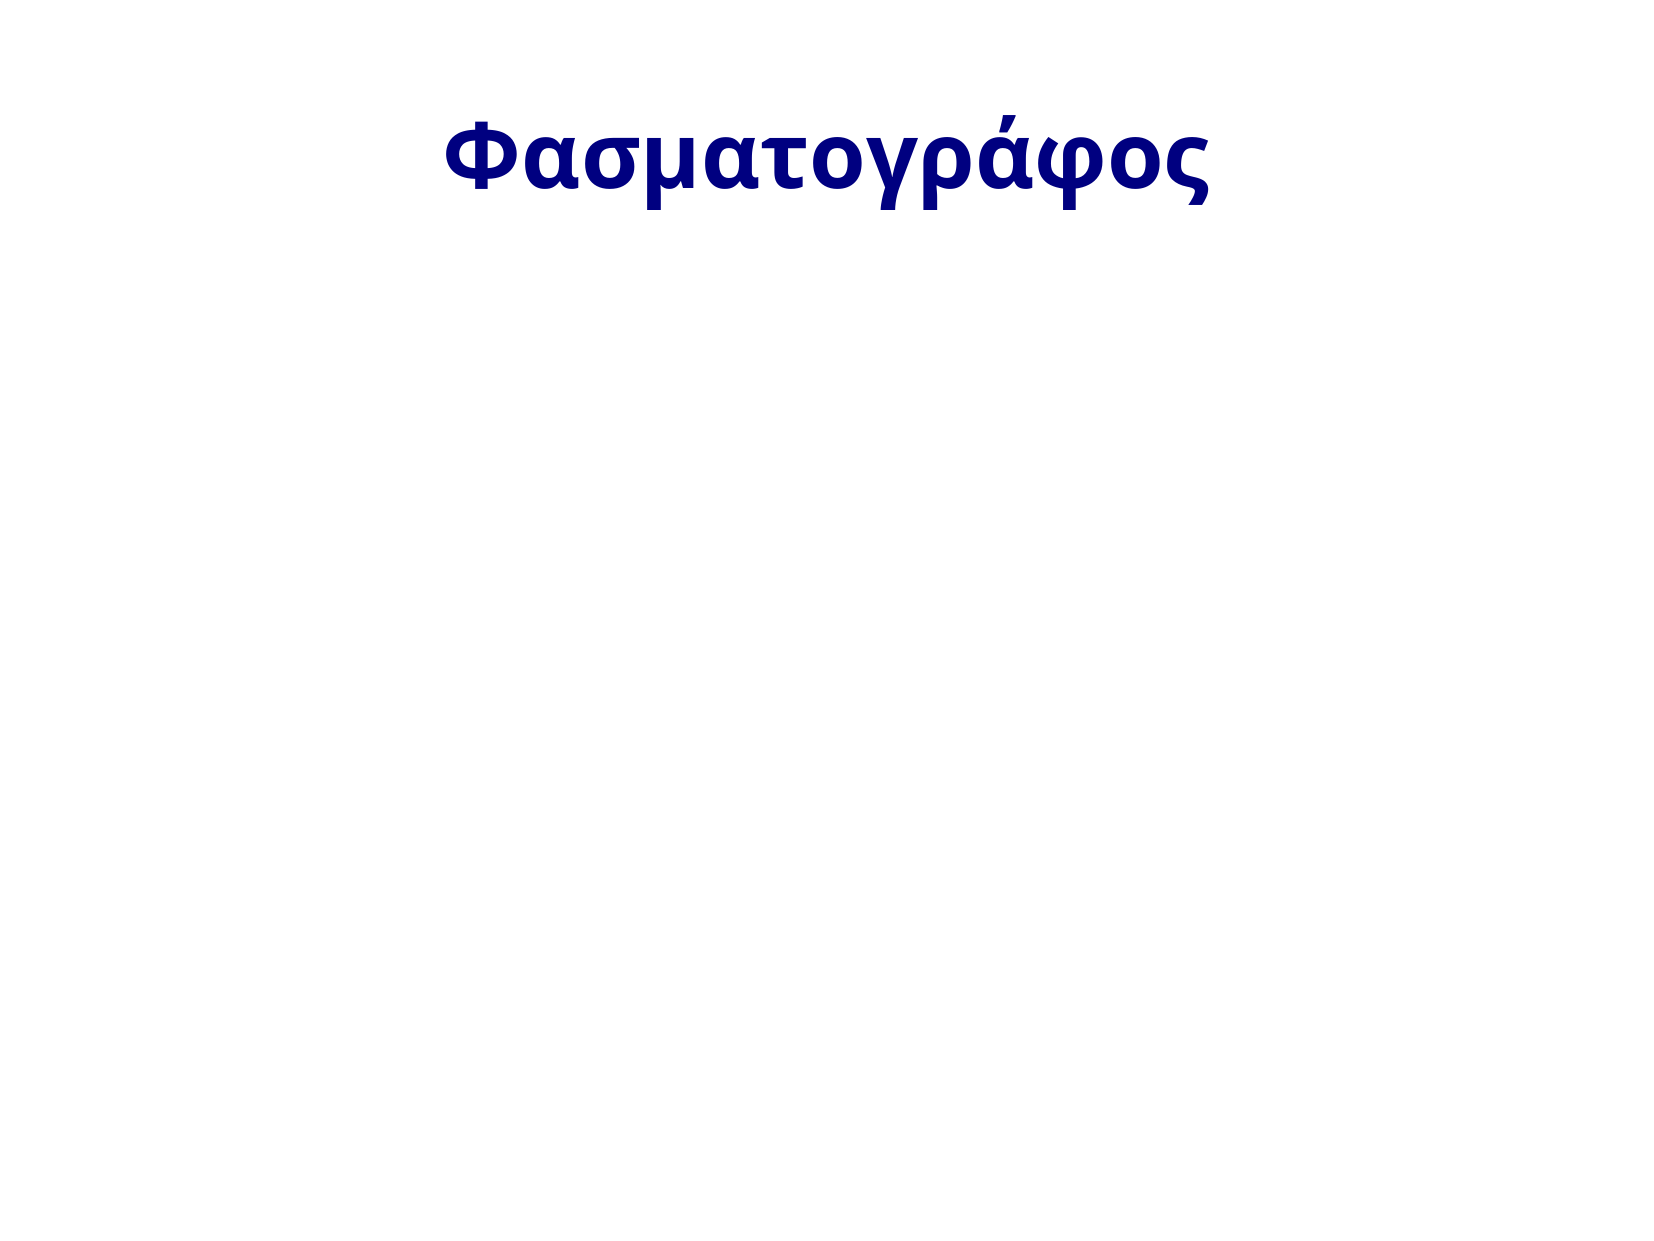

# Φασματογράφος
Blue and Red Photometers, BP/RP, sampled by 14 CCDs serving the spectro-photometer and providing low resolution prism spectra for each object over the wavelength range 330-680 nm
(3-27nm/pixel) and 640-1040 nm (7-15nm/pixel);